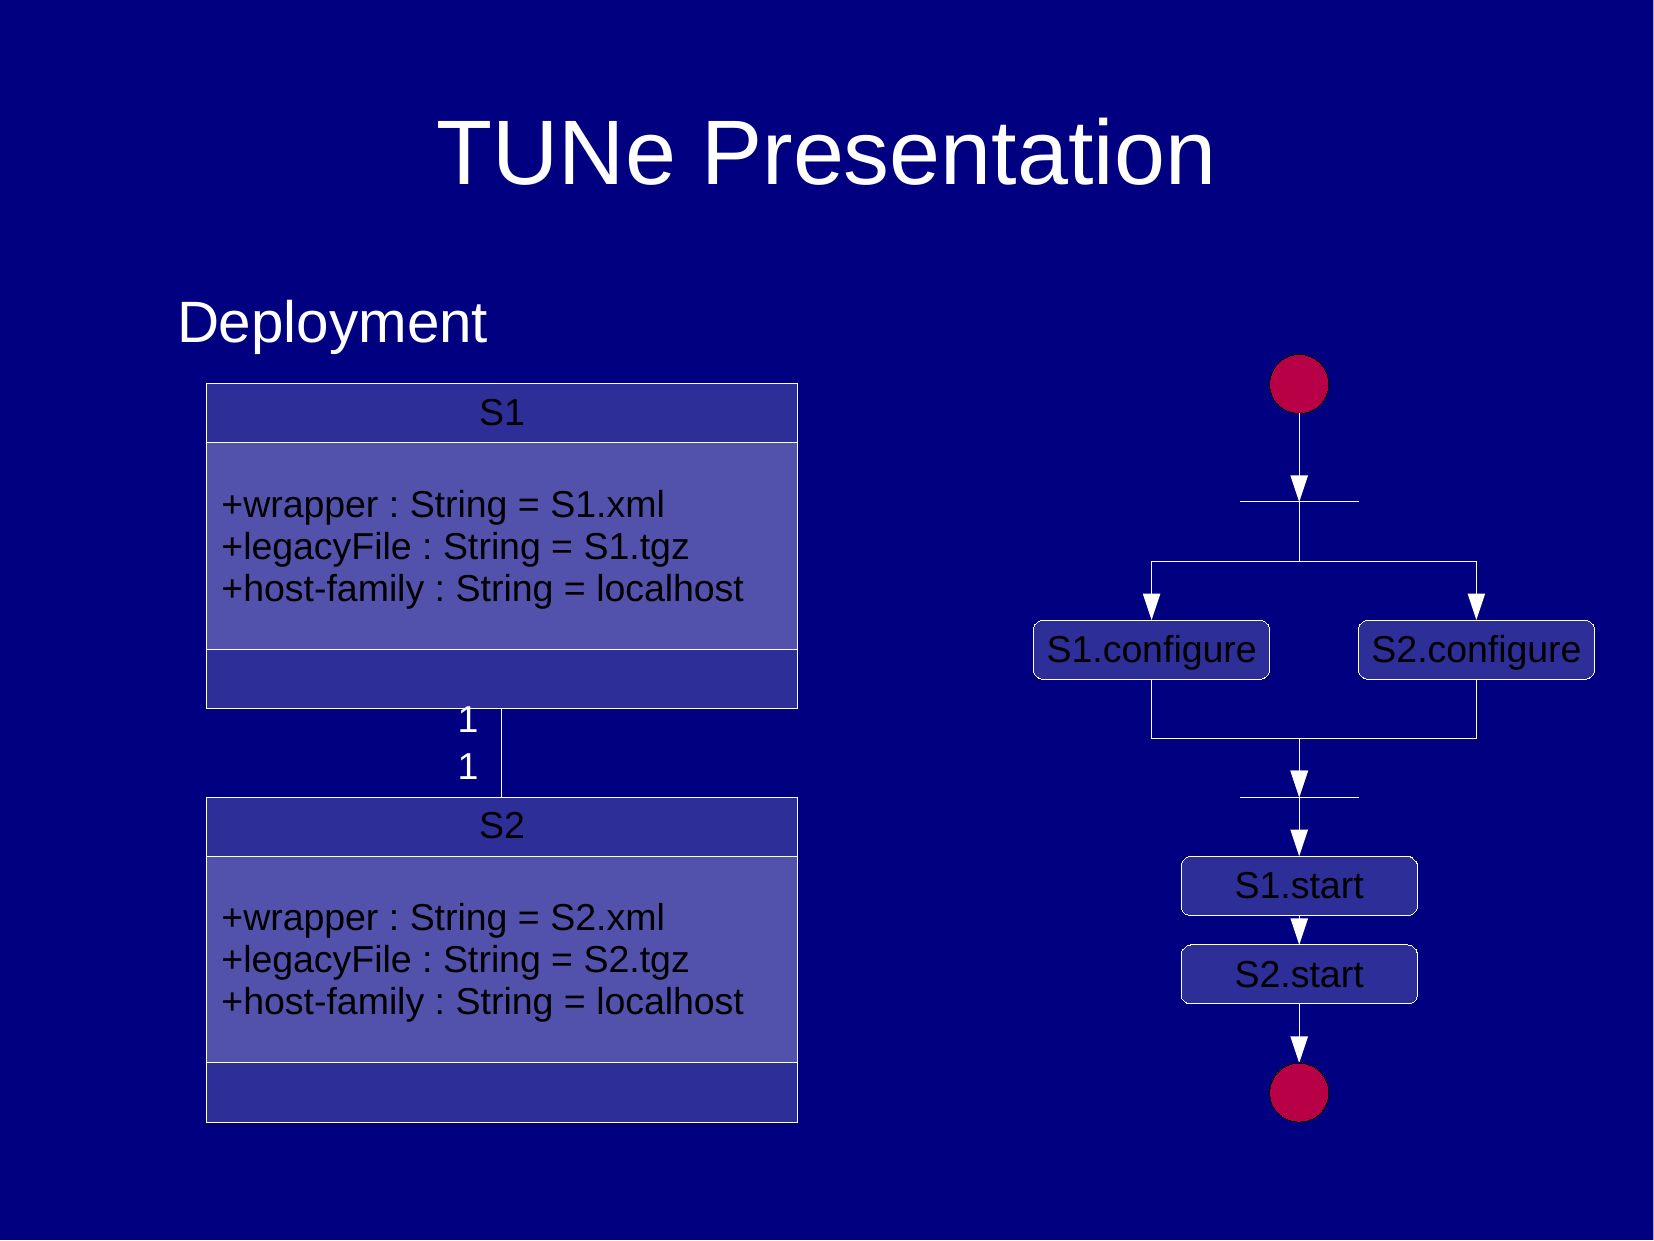

# TUNe Presentation
Deployment
S1.configure
S2.configure
S1.start
S2.start
S1
+wrapper : String = S1.xml
+legacyFile : String = S1.tgz
+host-family : String = localhost
1
1
S2
+wrapper : String = S2.xml
+legacyFile : String = S2.tgz
+host-family : String = localhost